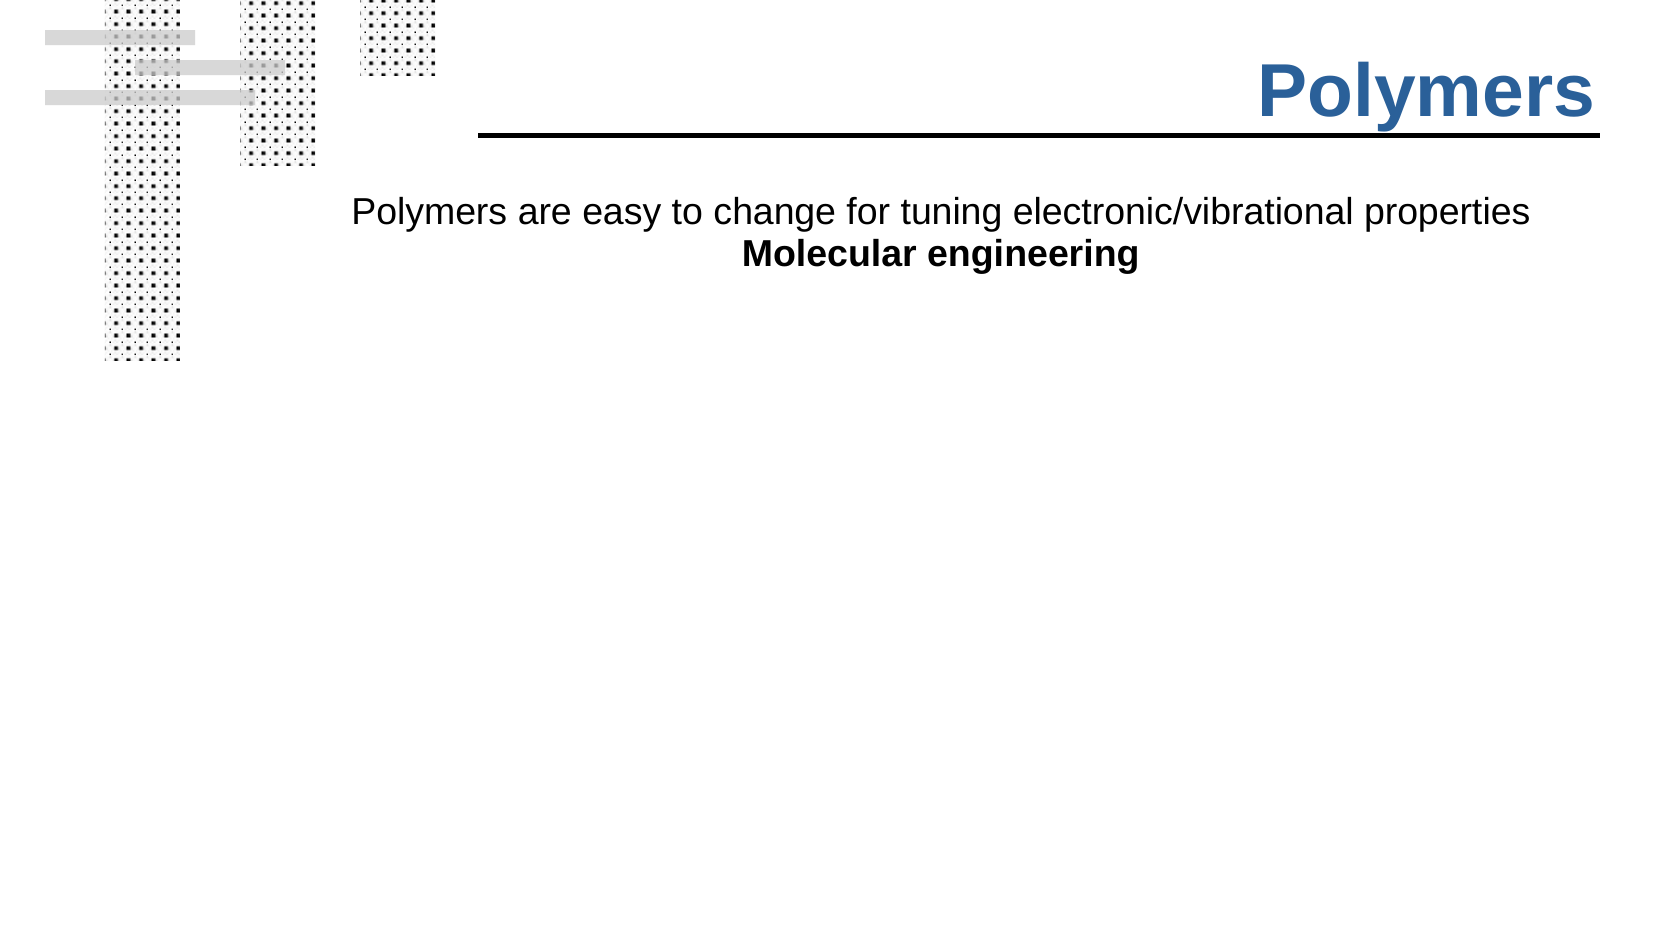

Polymers
Polymers are easy to change for tuning electronic/vibrational properties
Molecular engineering